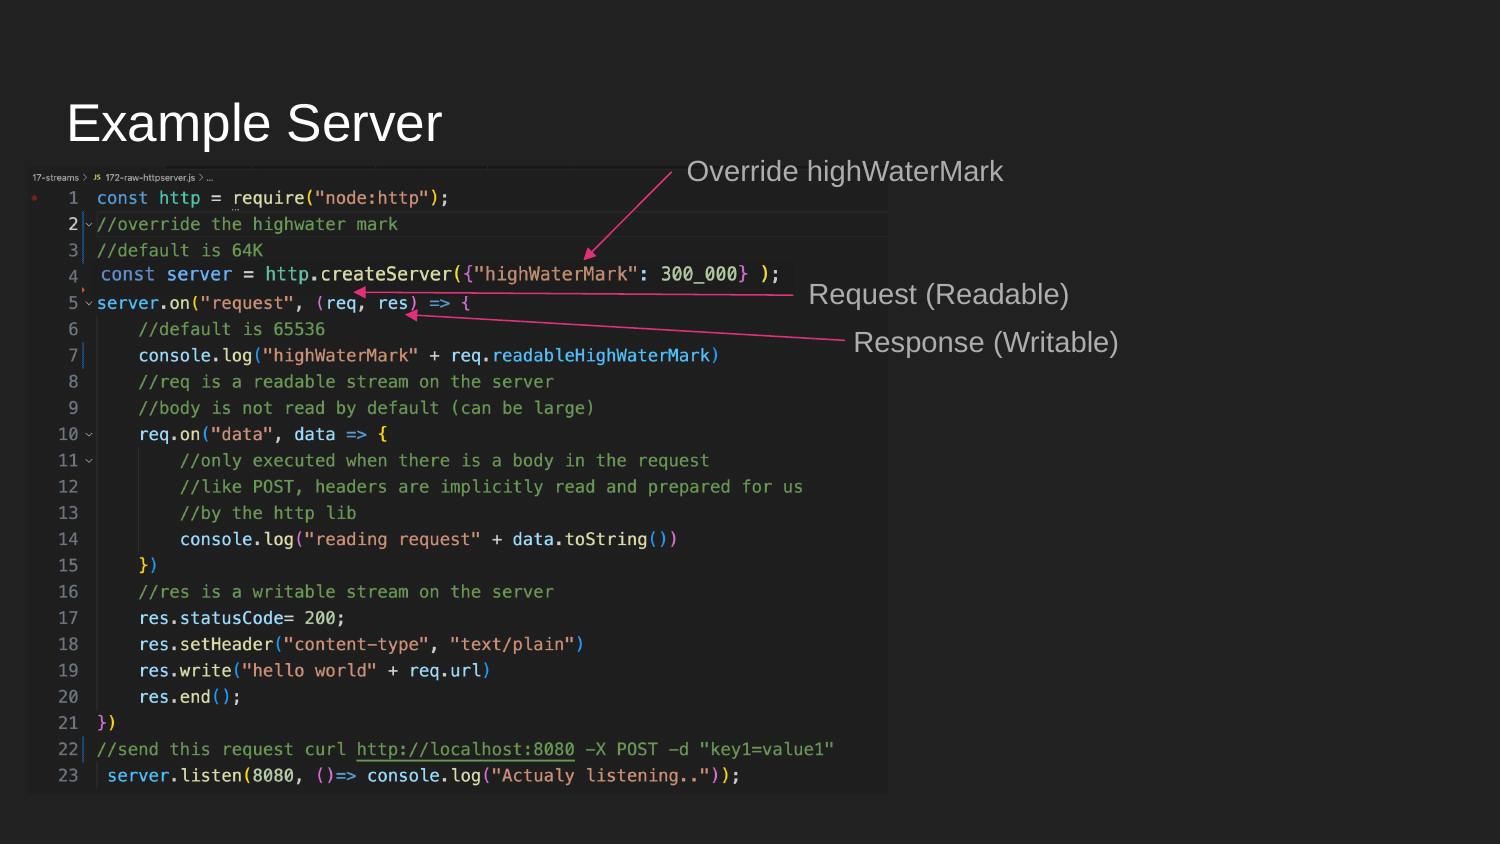

# Example Server
Override highWaterMark
Request (Readable)
Response (Writable)